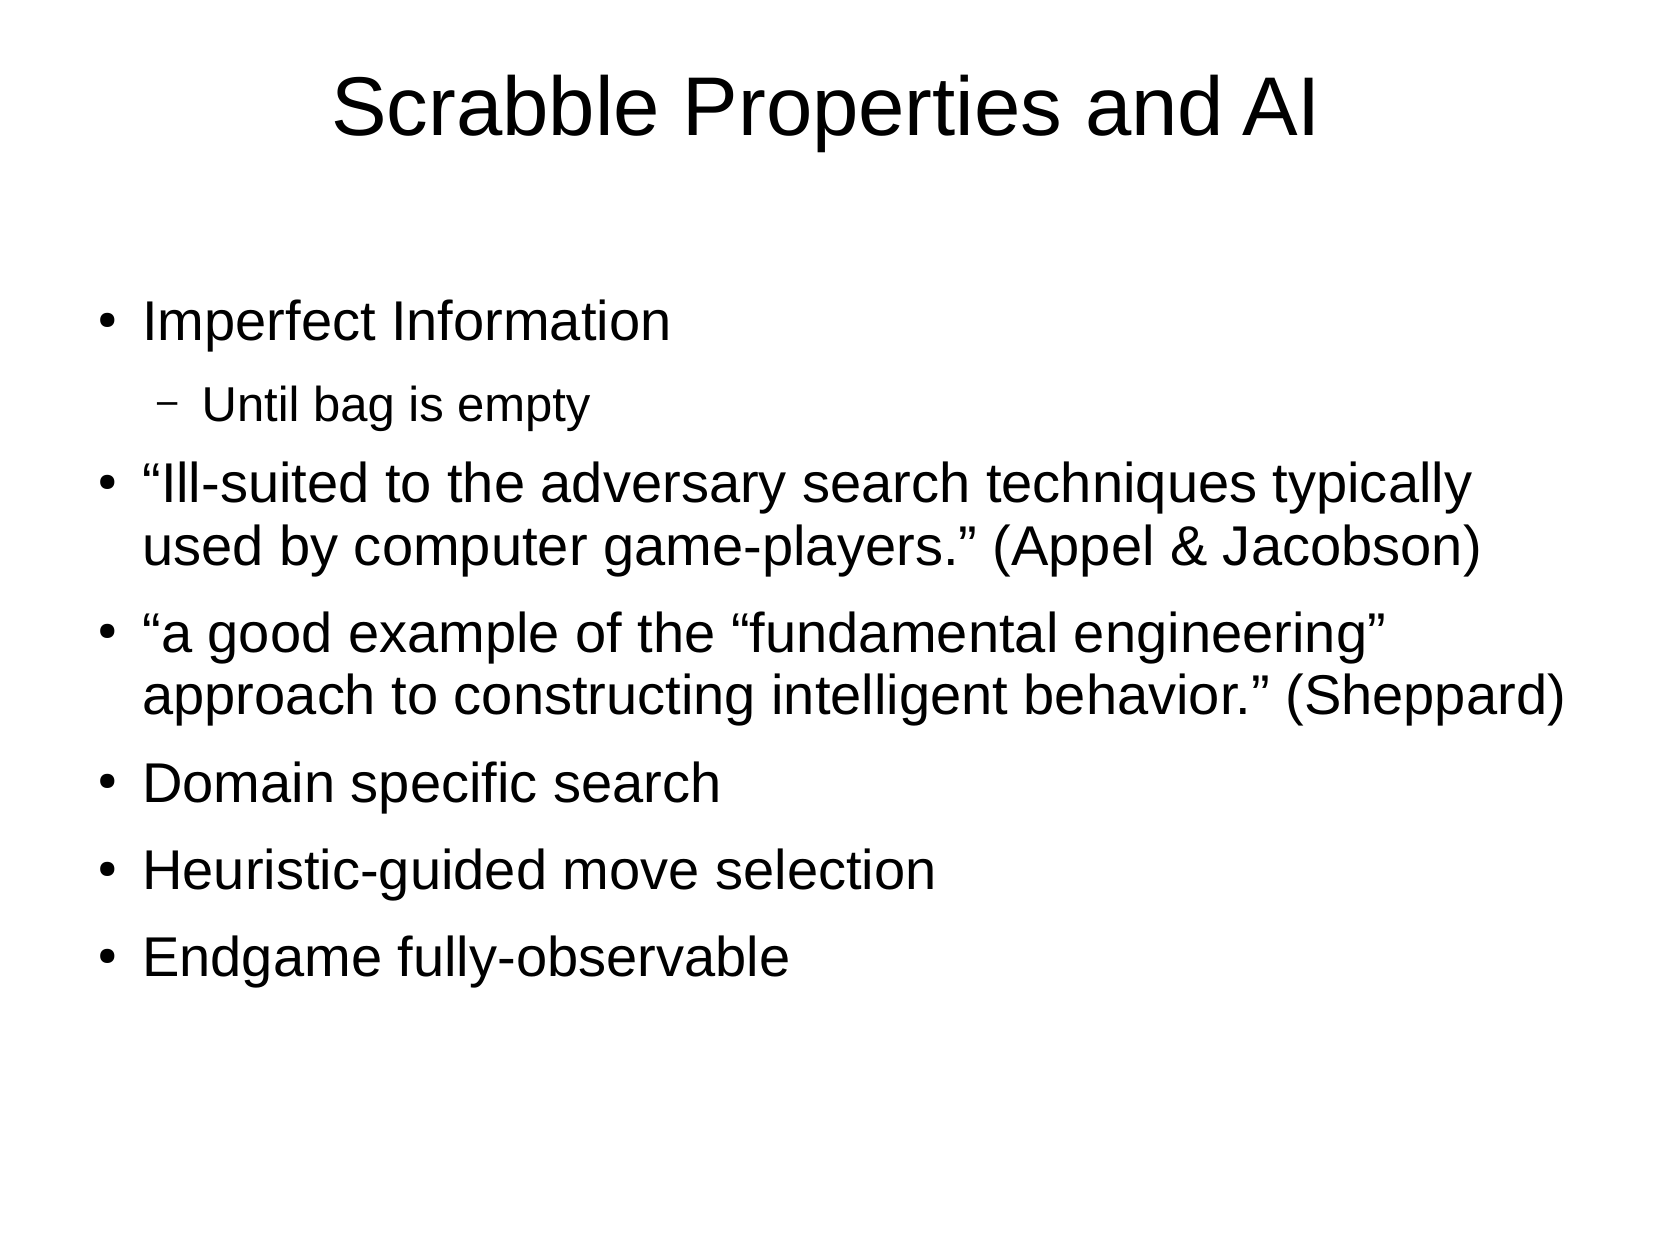

# Scrabble Properties and AI
Imperfect Information
Until bag is empty
“Ill-suited to the adversary search techniques typically used by computer game-players.” (Appel & Jacobson)
“a good example of the “fundamental engineering” approach to constructing intelligent behavior.” (Sheppard)
Domain specific search
Heuristic-guided move selection
Endgame fully-observable